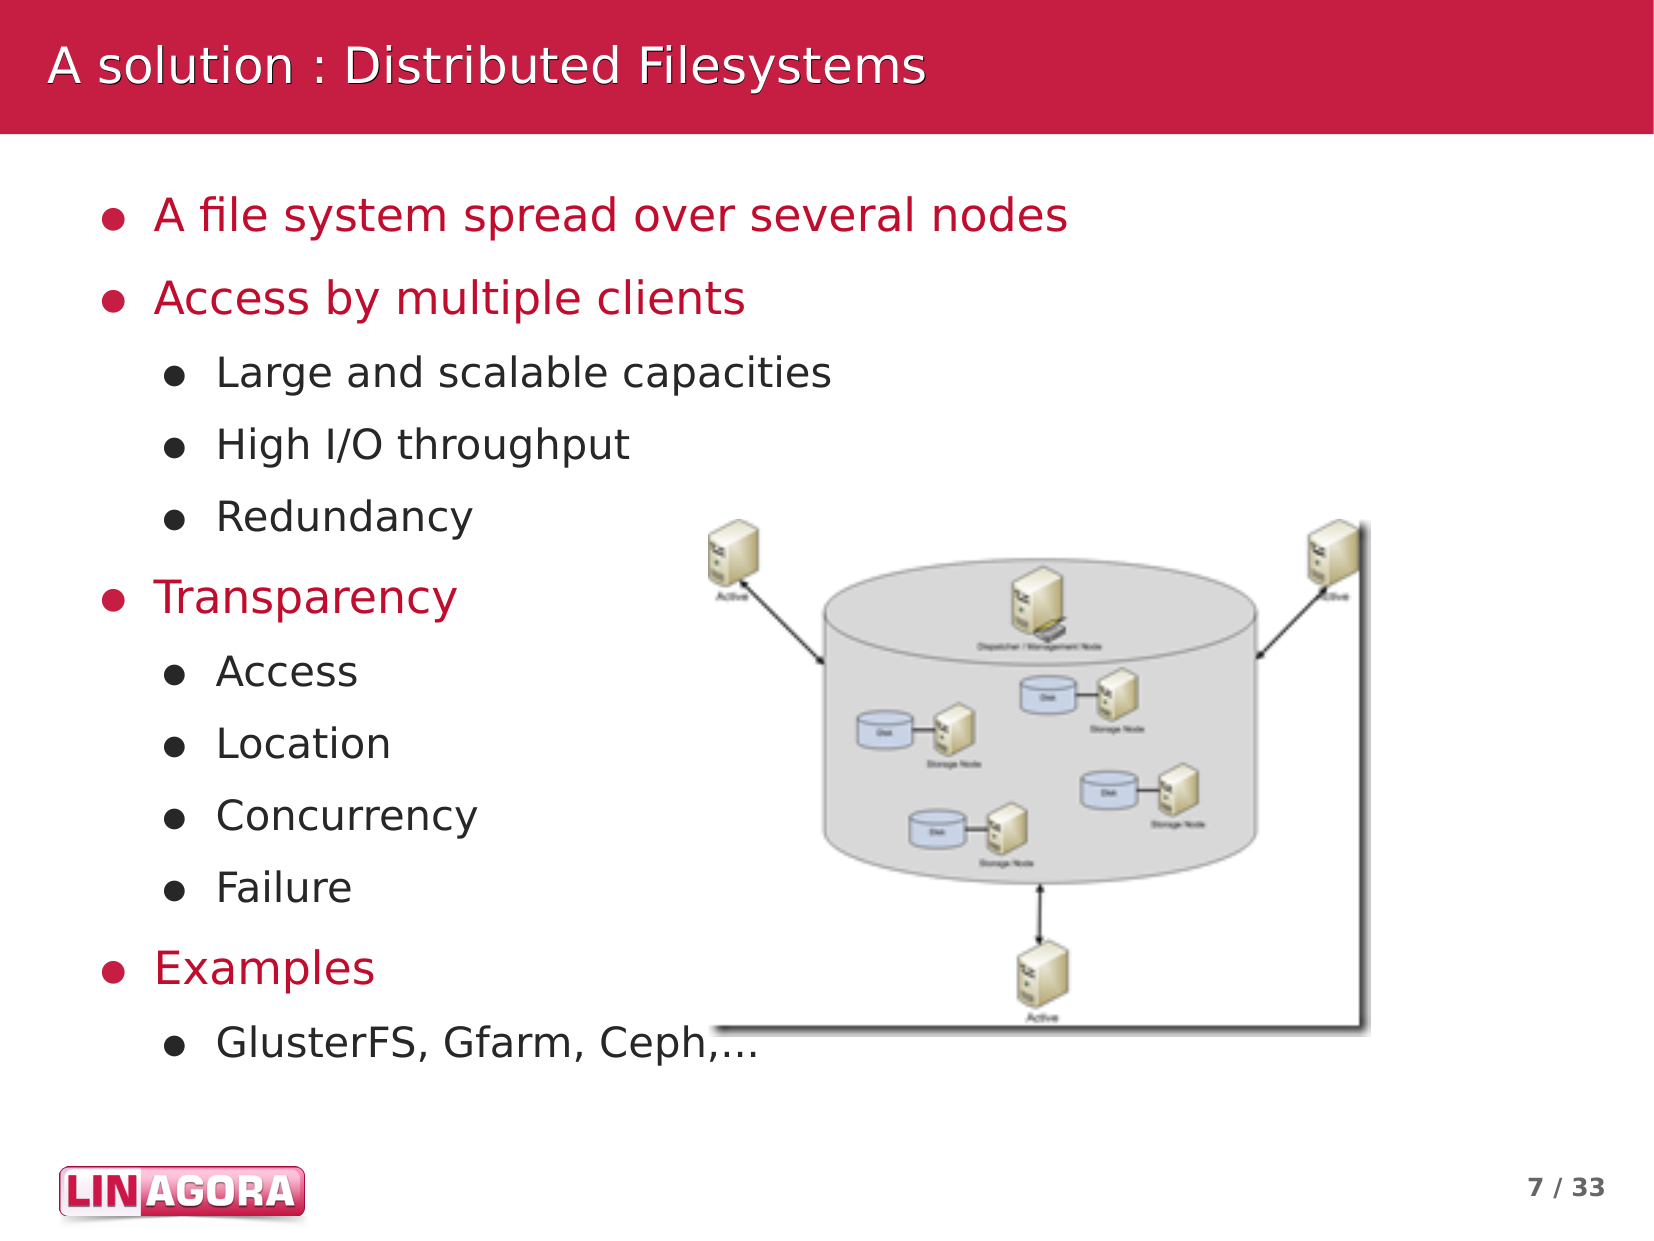

# A solution : Distributed Filesystems
A file system spread over several nodes
Access by multiple clients
Large and scalable capacities
High I/O throughput
Redundancy
Transparency
Access
Location
Concurrency
Failure
Examples
GlusterFS, Gfarm, Ceph,...